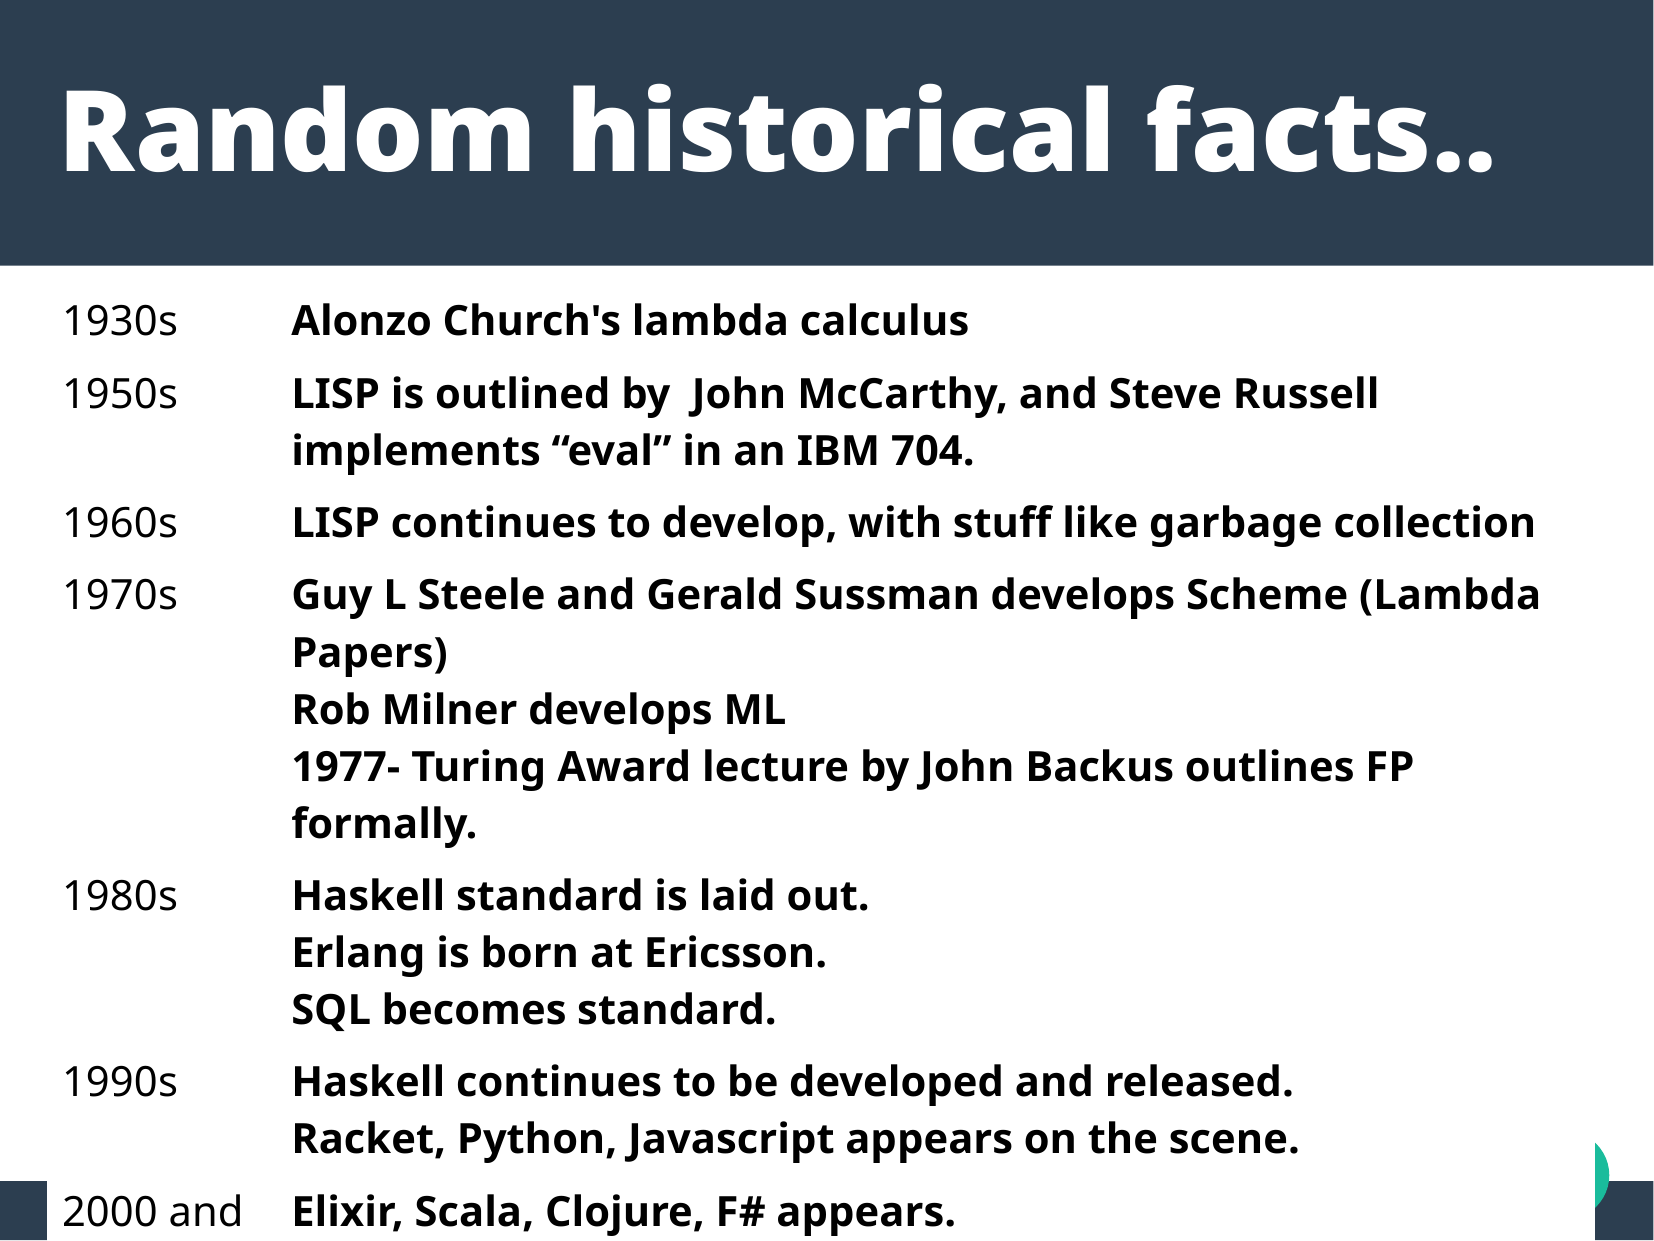

# Random historical facts..
| 1930s | Alonzo Church's lambda calculus |
| --- | --- |
| 1950s | LISP is outlined by John McCarthy, and Steve Russell implements “eval” in an IBM 704. |
| 1960s | LISP continues to develop, with stuff like garbage collection |
| 1970s | Guy L Steele and Gerald Sussman develops Scheme (Lambda Papers) Rob Milner develops ML 1977- Turing Award lecture by John Backus outlines FP formally. |
| 1980s | Haskell standard is laid out. Erlang is born at Ericsson. SQL becomes standard. |
| 1990s | Haskell continues to be developed and released. Racket, Python, Javascript appears on the scene. |
| 2000 and later | Elixir, Scala, Clojure, F# appears. C# 3.0, Java 8, PHP add stuff like first class functions, lambdas and so on. Even C++ 11. |